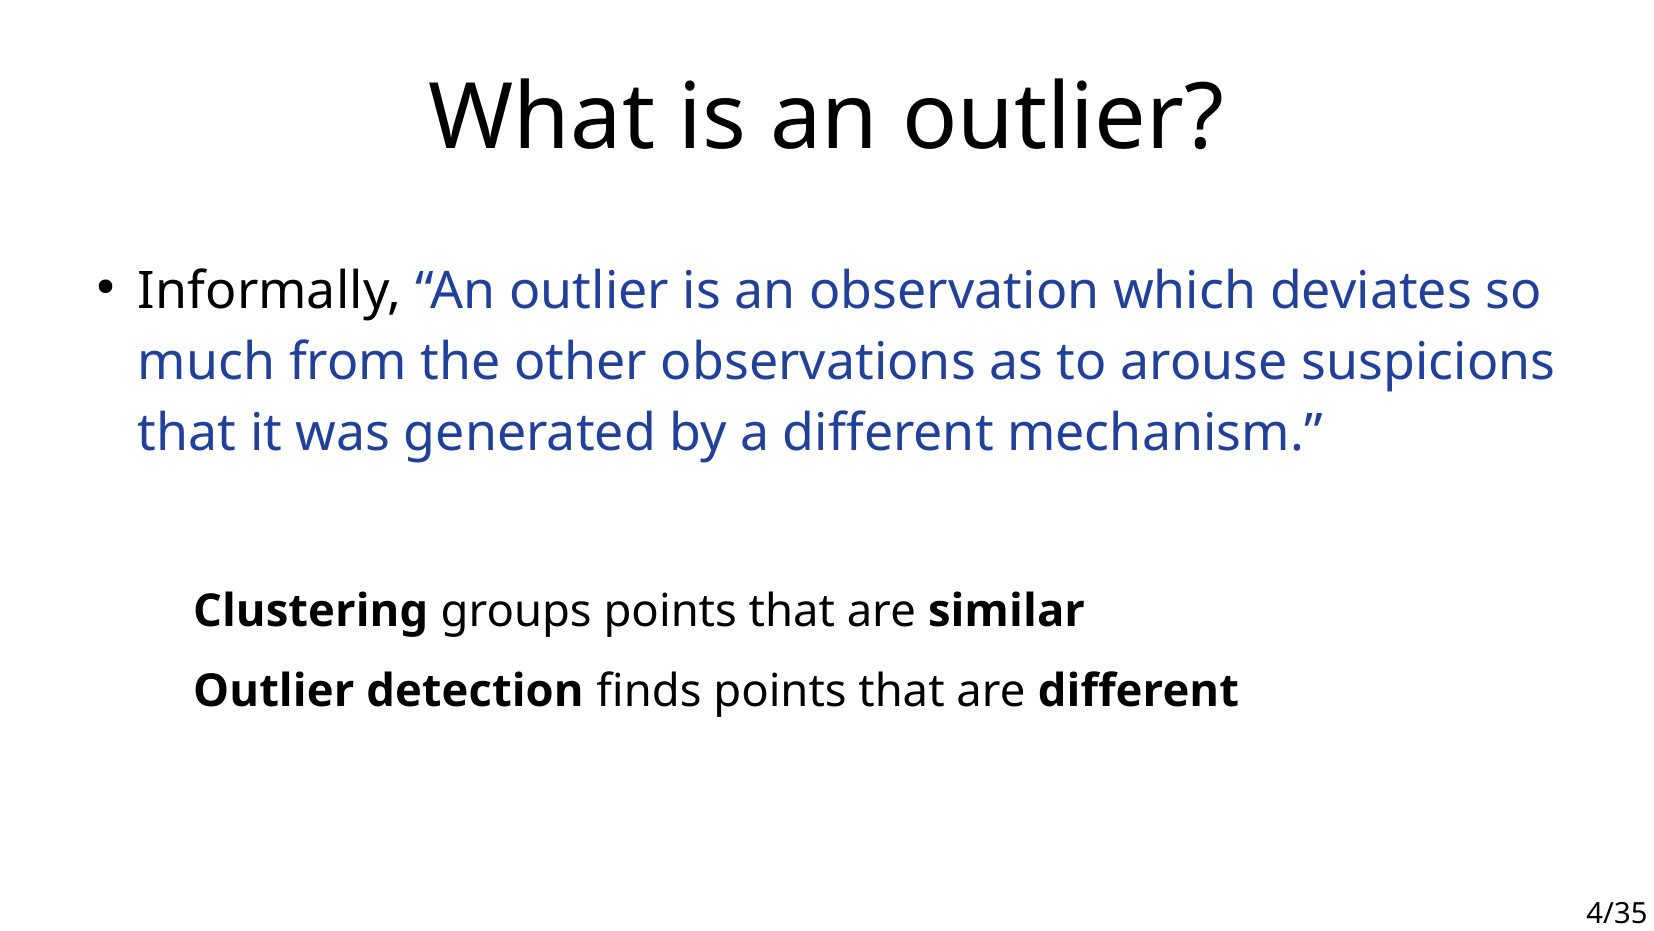

# What is an outlier?
Informally, “An outlier is an observation which deviates so much from the other observations as to arouse suspicions that it was generated by a different mechanism.”
Clustering groups points that are similar
Outlier detection finds points that are different
4